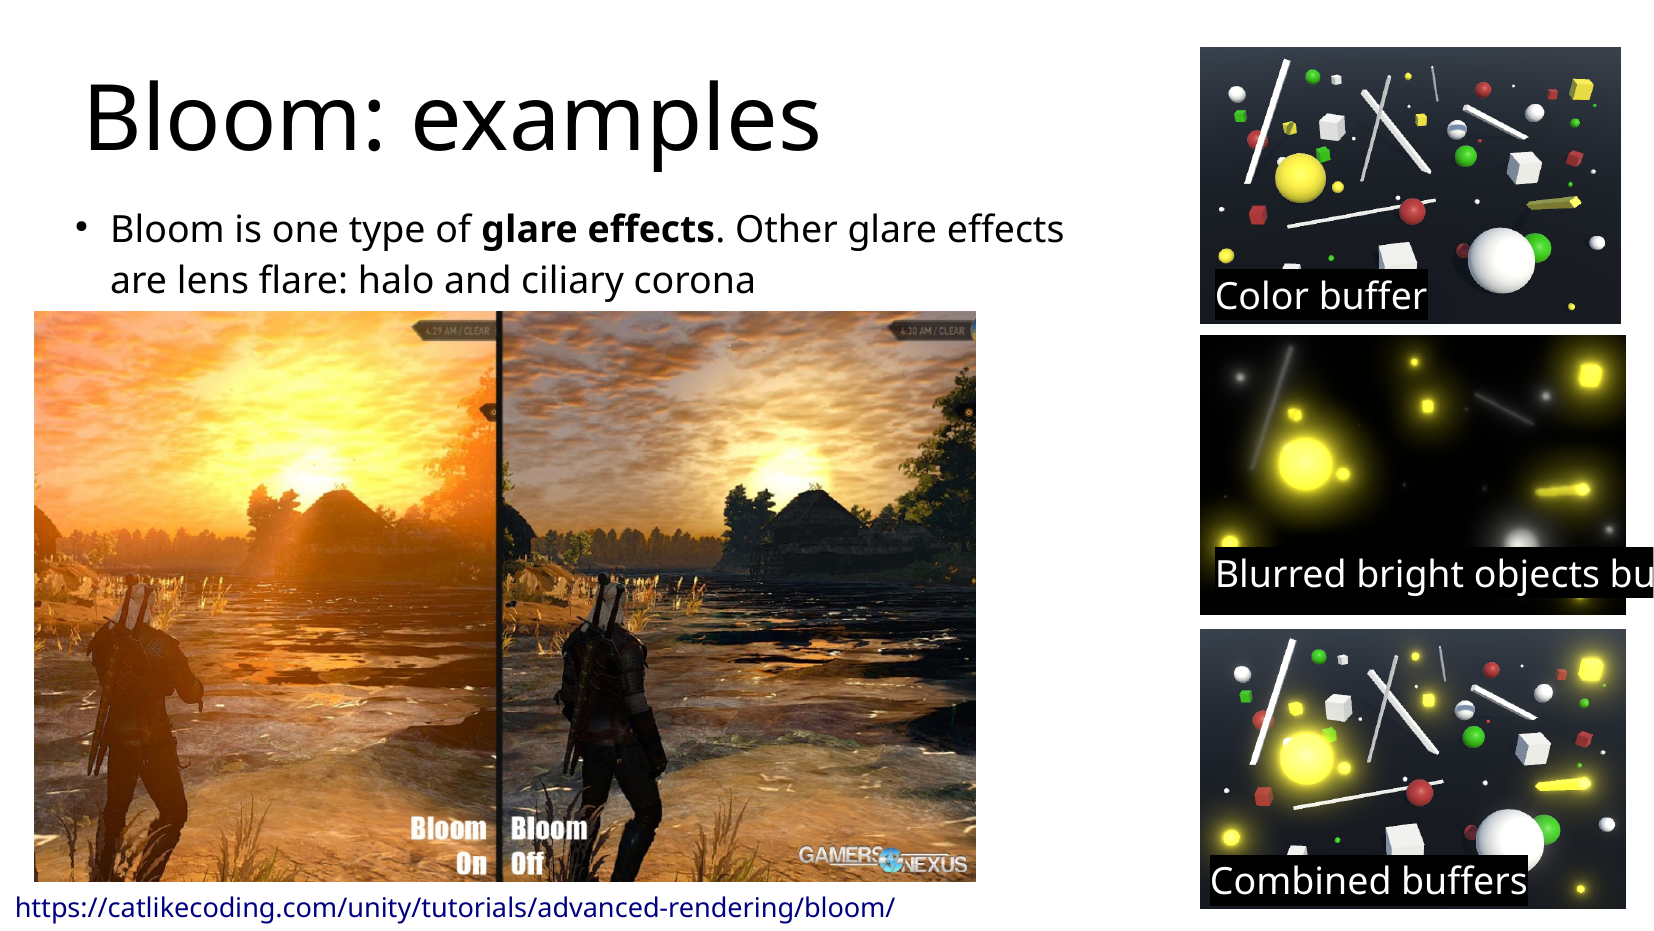

# Bloom: examples
Bloom is one type of glare effects. Other glare effects are lens flare: halo and ciliary corona
Color buffer
Bloom
Blurred bright objects buffer
11
Combined buffers
https://catlikecoding.com/unity/tutorials/advanced-rendering/bloom/